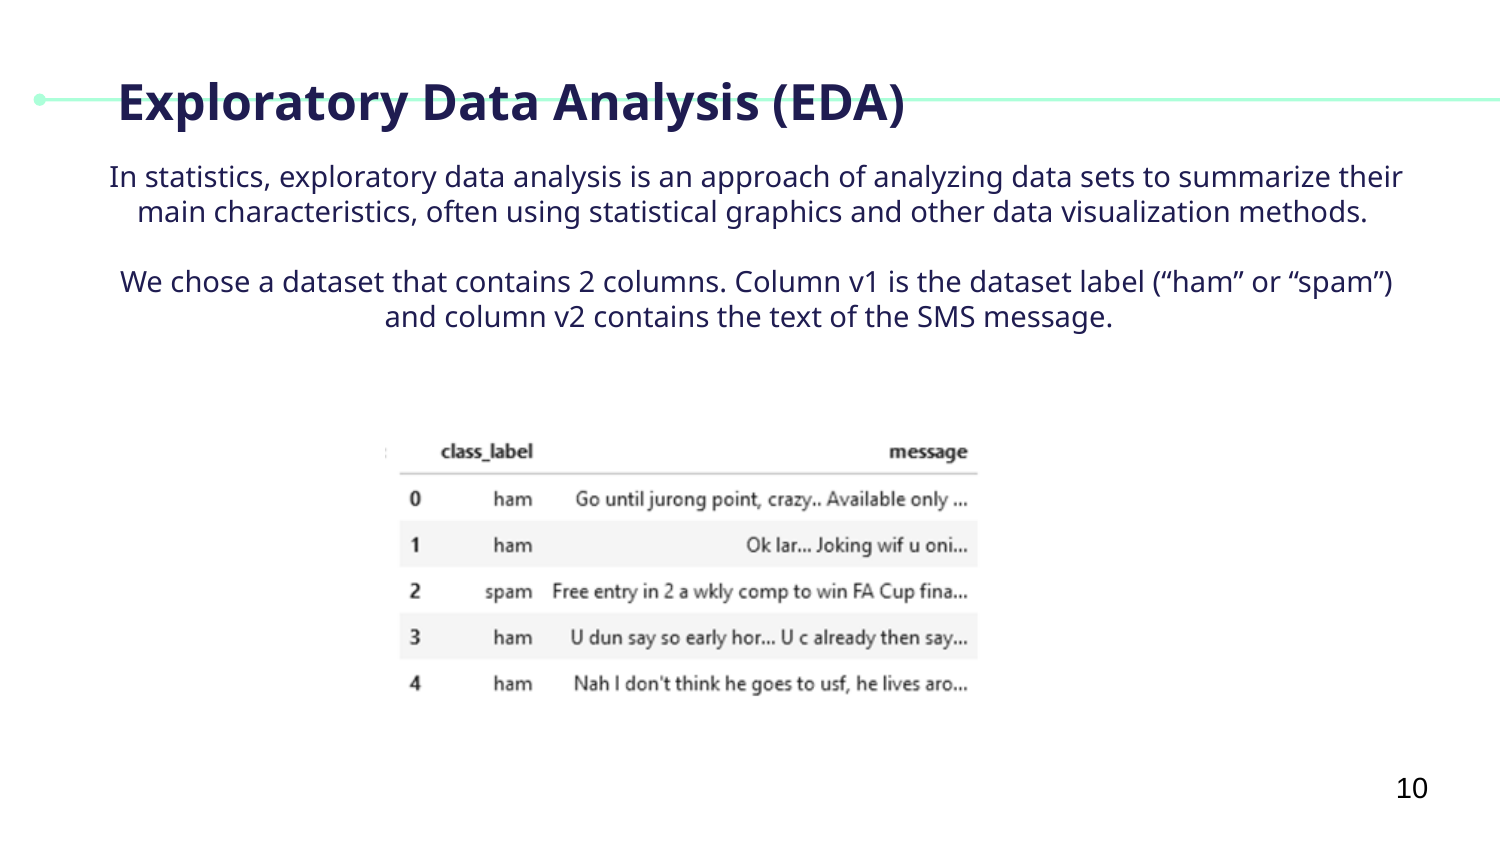

# Exploratory Data Analysis (EDA)
In statistics, exploratory data analysis is an approach of analyzing data sets to summarize their main characteristics, often using statistical graphics and other data visualization methods.
We chose a dataset that contains 2 columns. Column v1 is the dataset label (“ham” or “spam”) and column v2 contains the text of the SMS message.
10